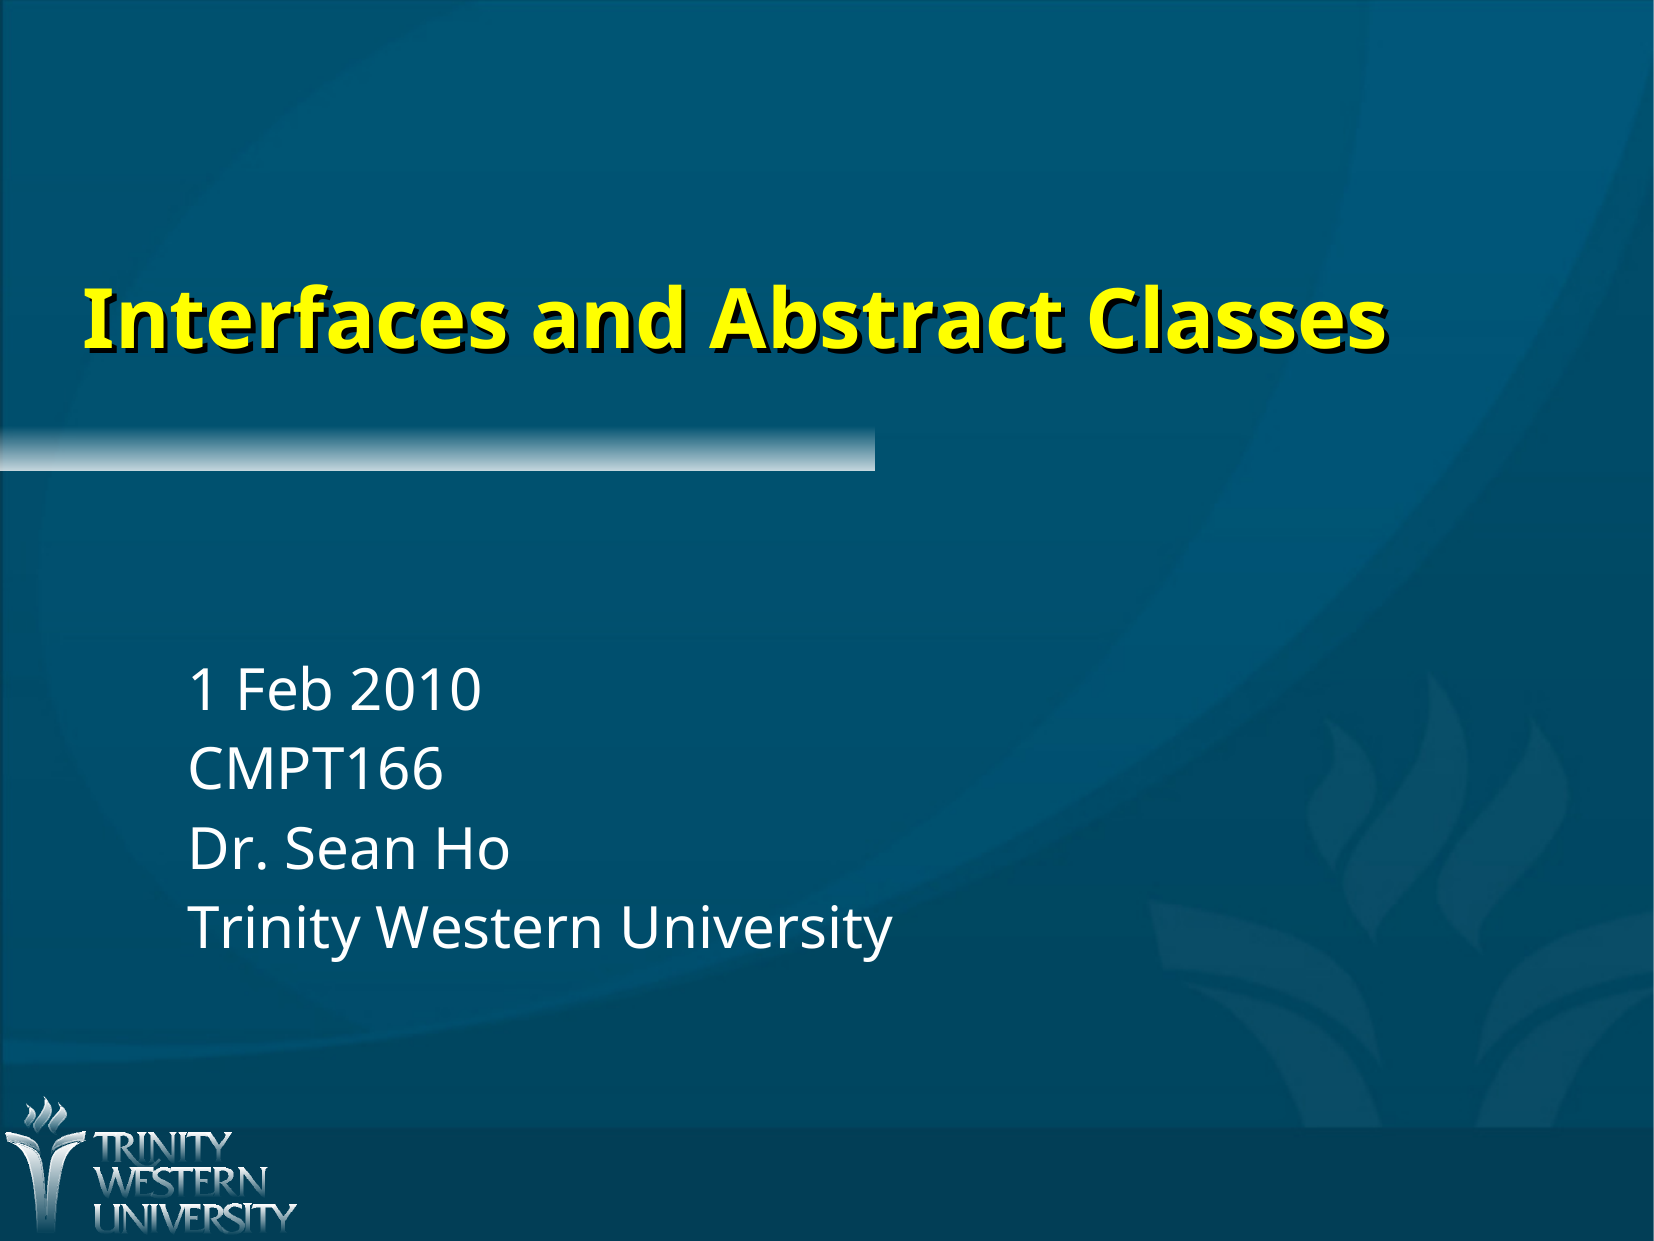

# Interfaces and Abstract Classes
1 Feb 2010
CMPT166
Dr. Sean Ho
Trinity Western University